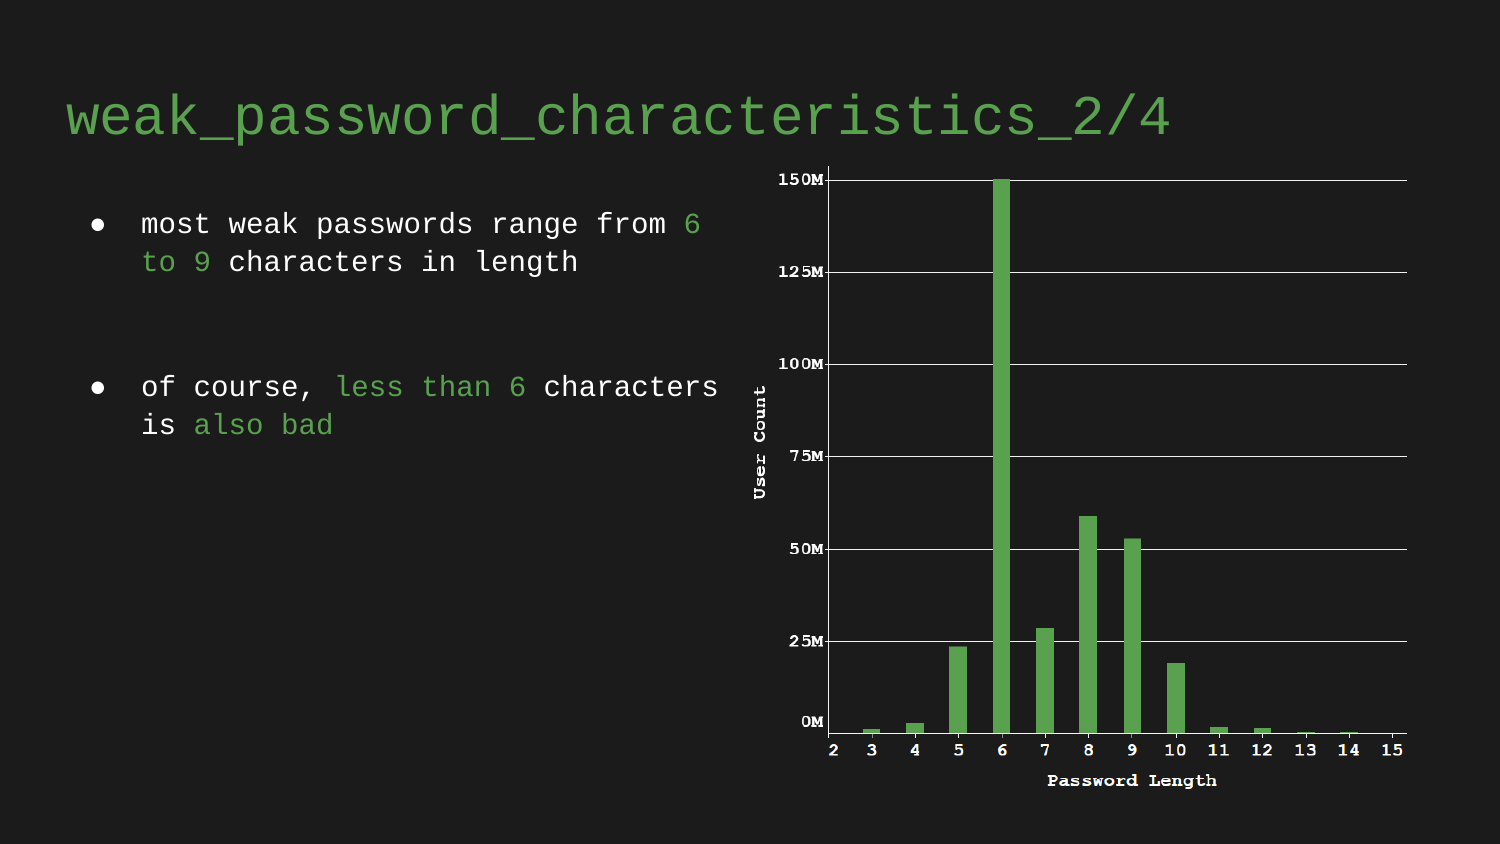

# weak_password_characteristics_2/4
most weak passwords range from 6 to 9 characters in length
of course, less than 6 characters is also bad